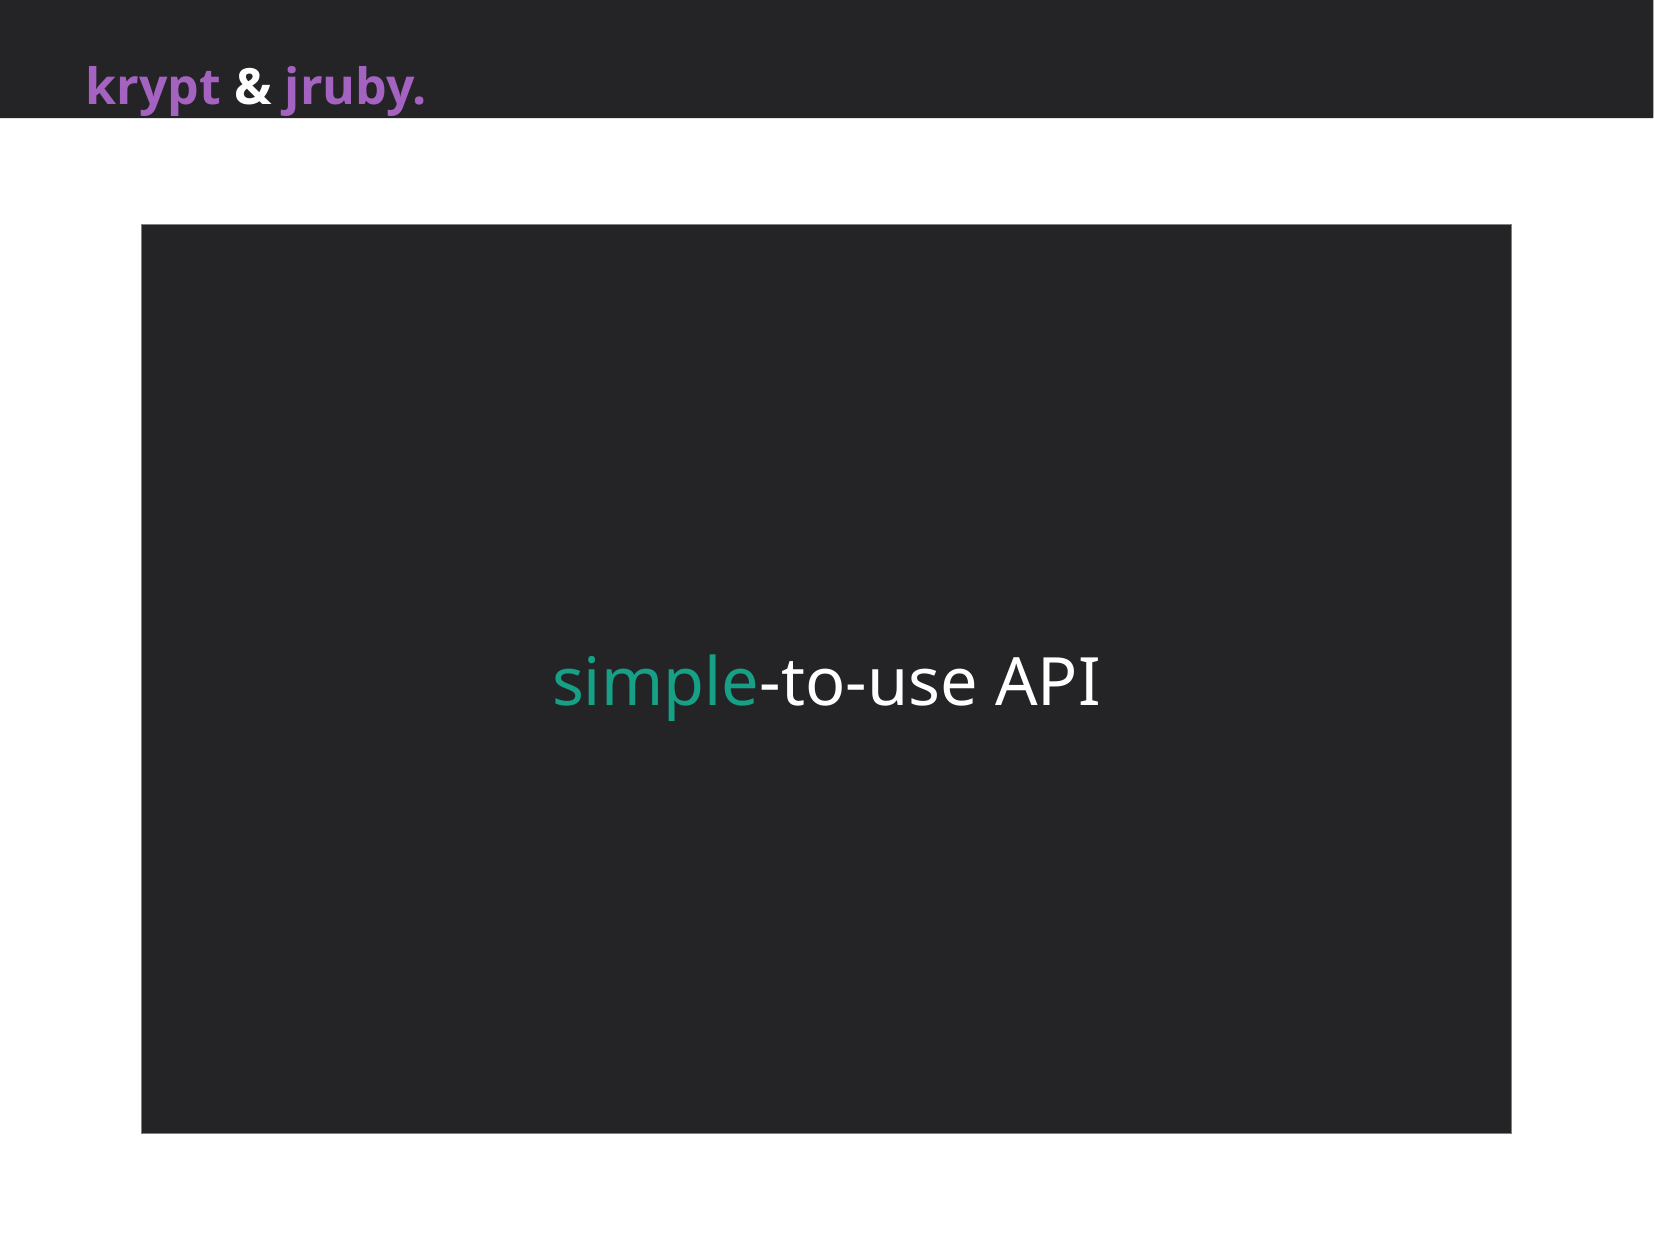

krypt & jruby.
simple-to-use API
krypt first of all is a framework